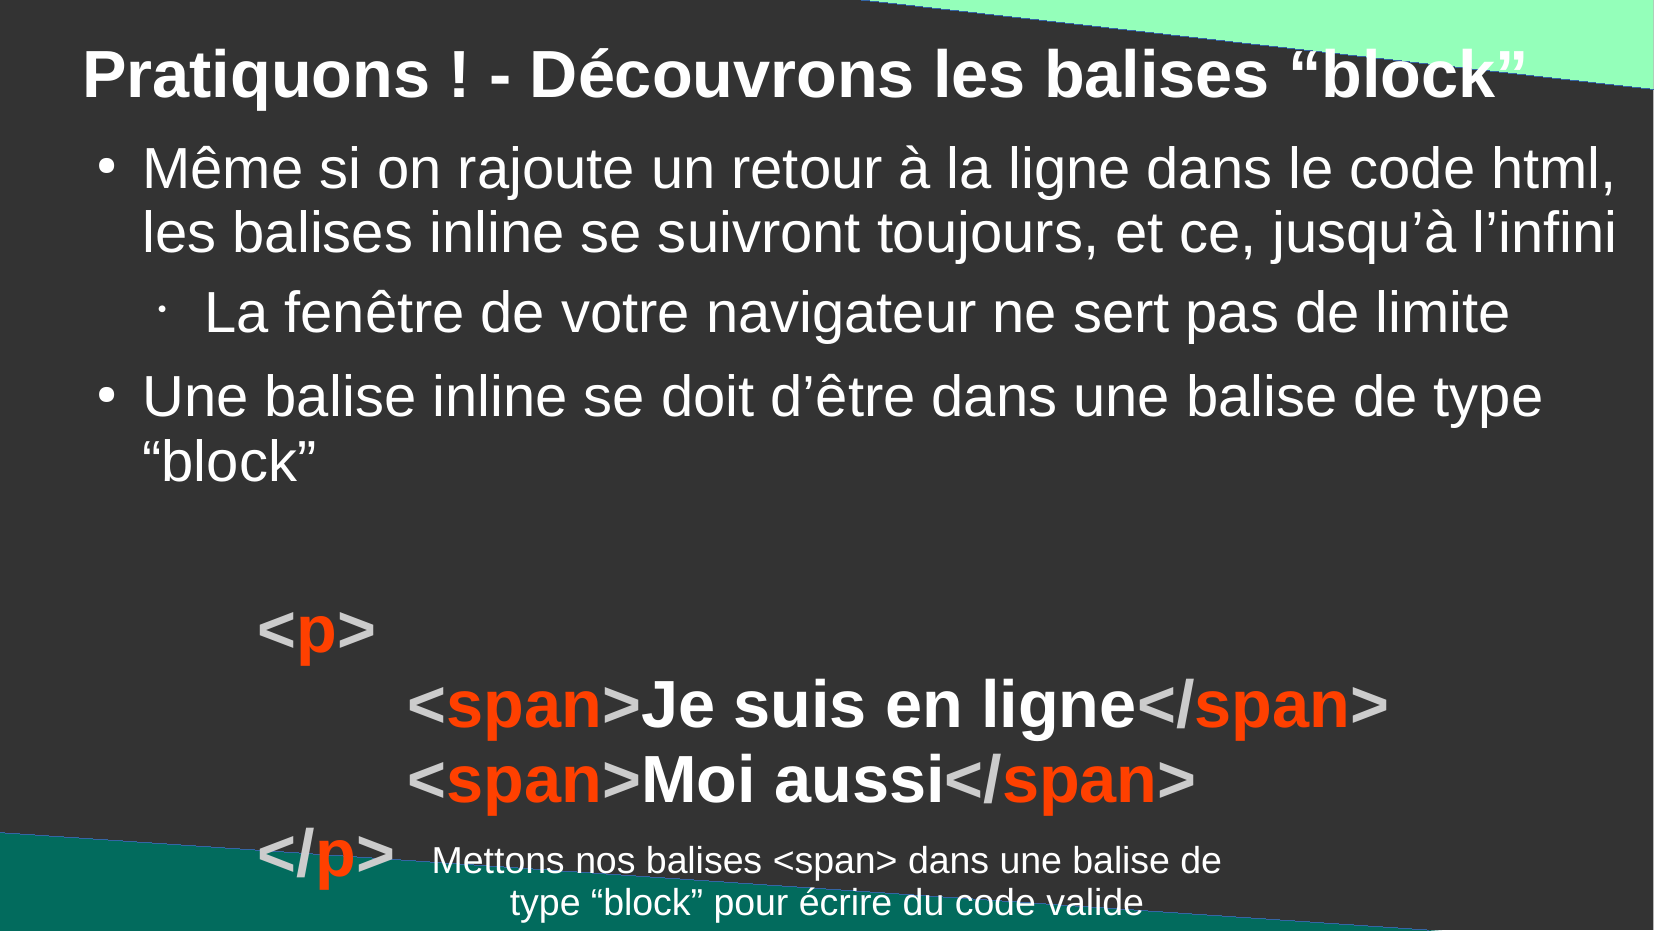

# Pratiquons ! - Découvrons les balises “block”
Même si on rajoute un retour à la ligne dans le code html, les balises inline se suivront toujours, et ce, jusqu’à l’infini
La fenêtre de votre navigateur ne sert pas de limite
Une balise inline se doit d’être dans une balise de type “block”
<p>
		<span>Je suis en ligne</span>
		<span>Moi aussi</span>
</p>
Mettons nos balises <span> dans une balise de type “block” pour écrire du code valide